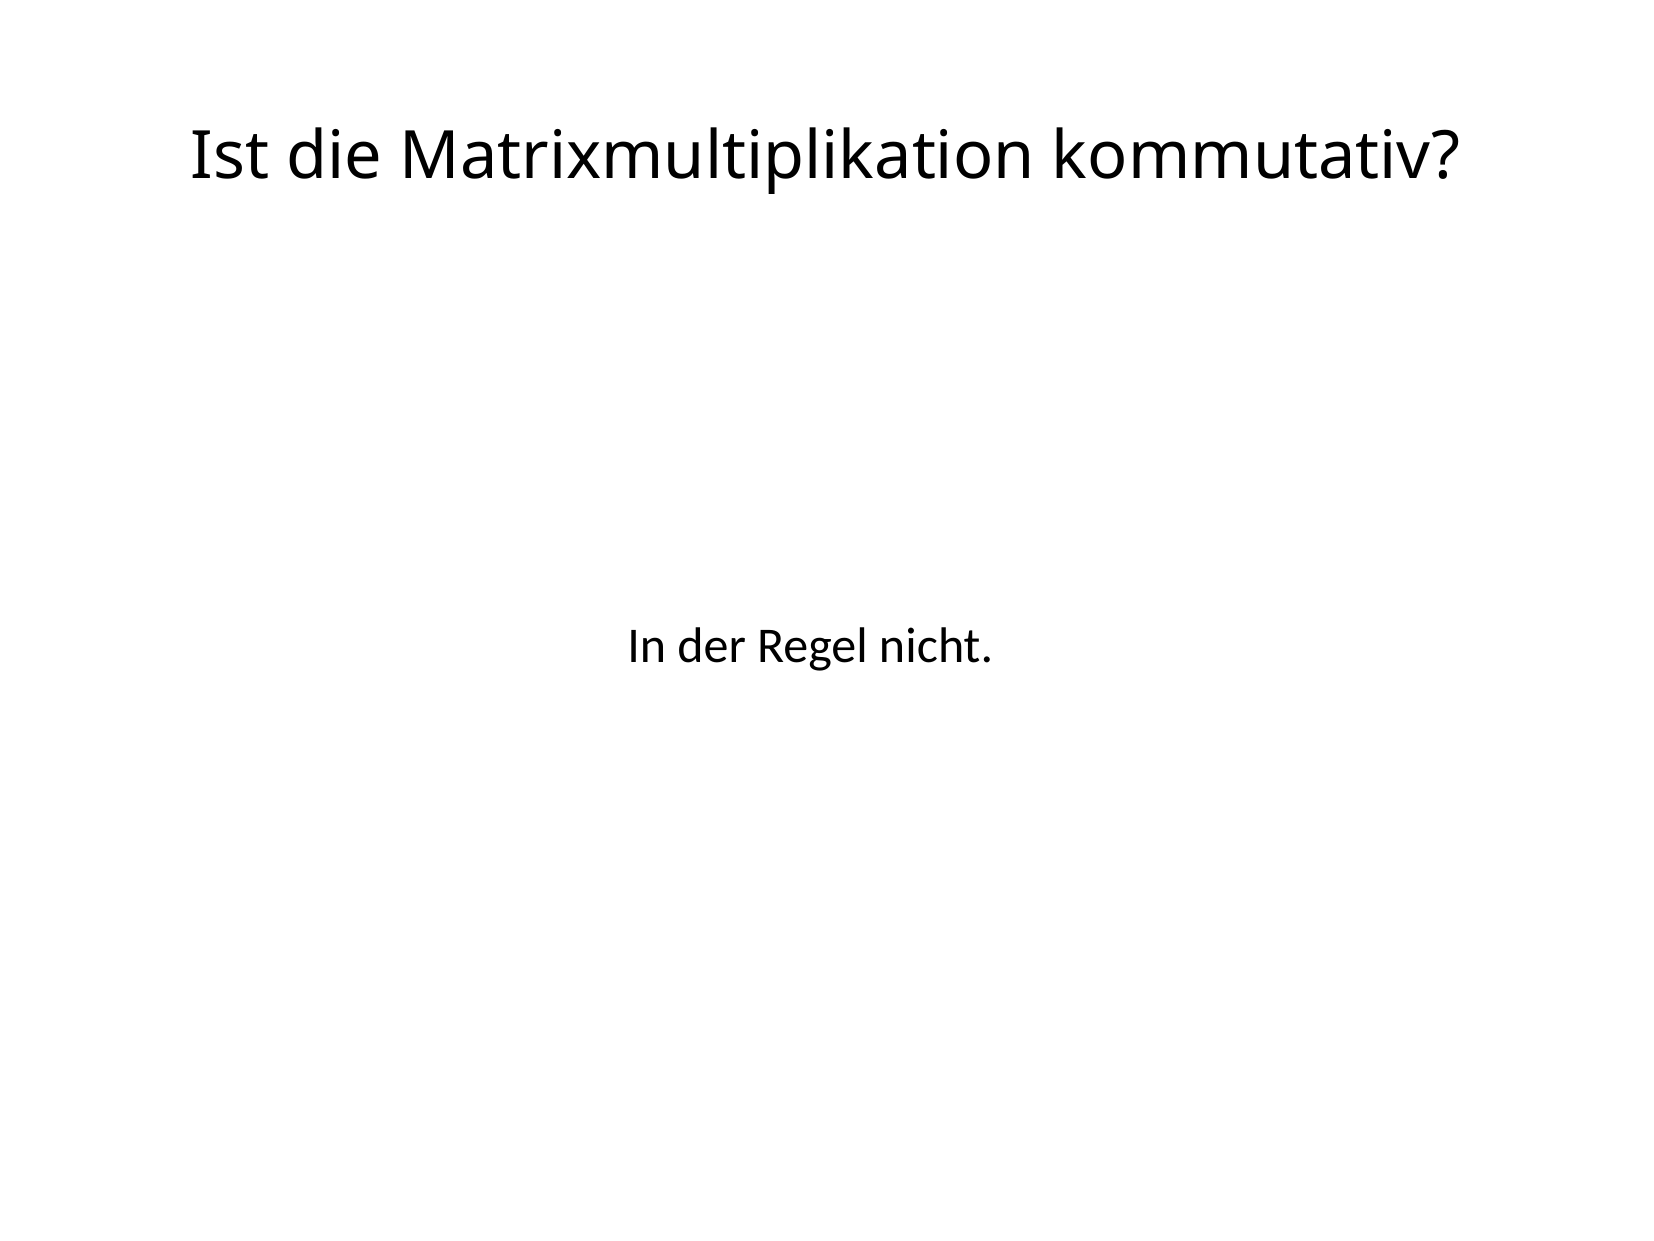

# Ist die Matrixmultiplikation kommutativ?
In der Regel nicht.